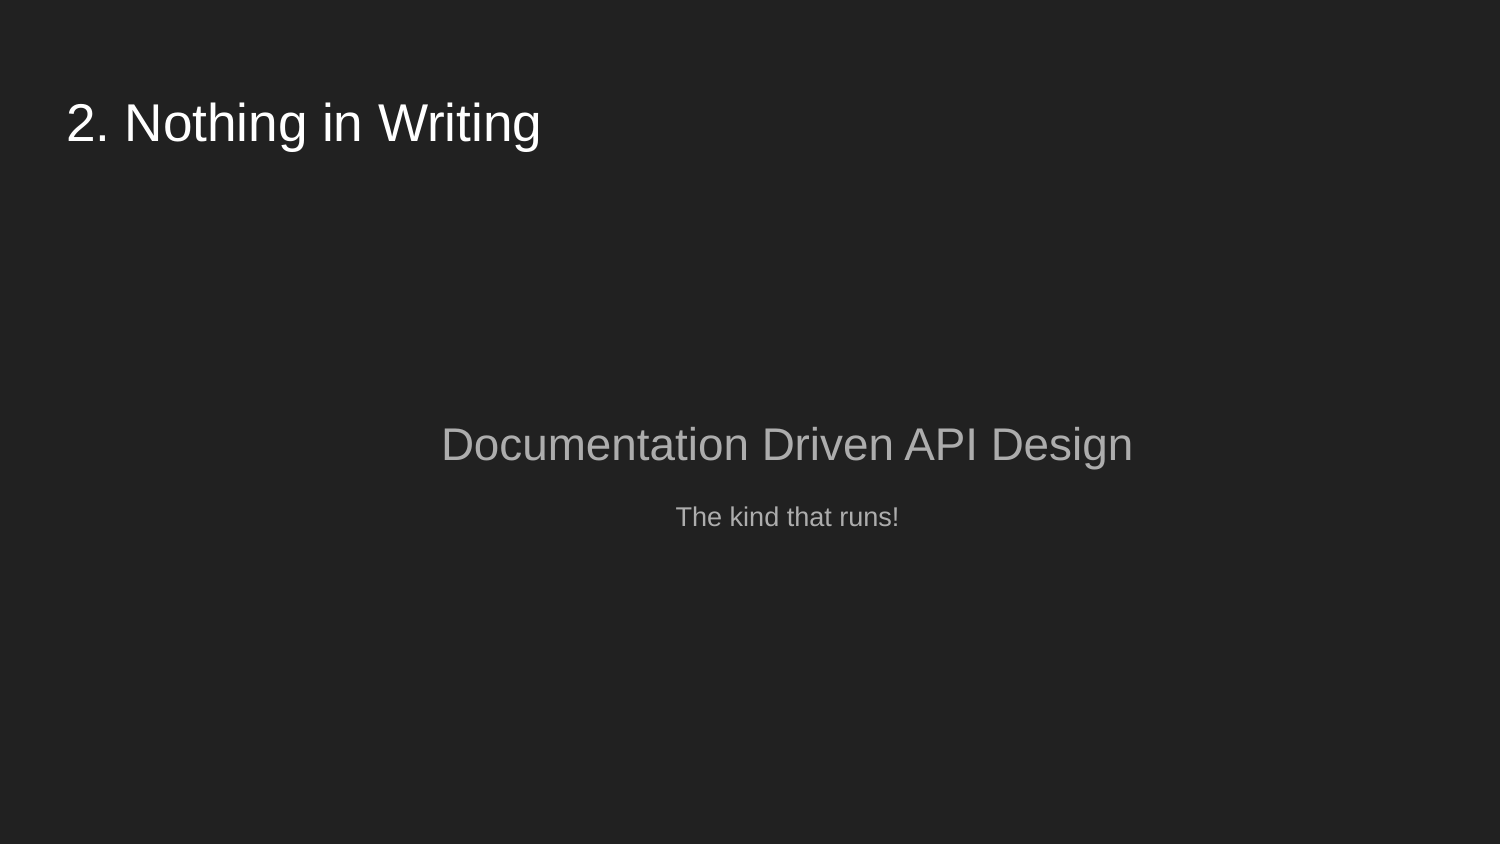

# 2. Nothing in Writing
Documentation Driven API Design
The kind that runs!